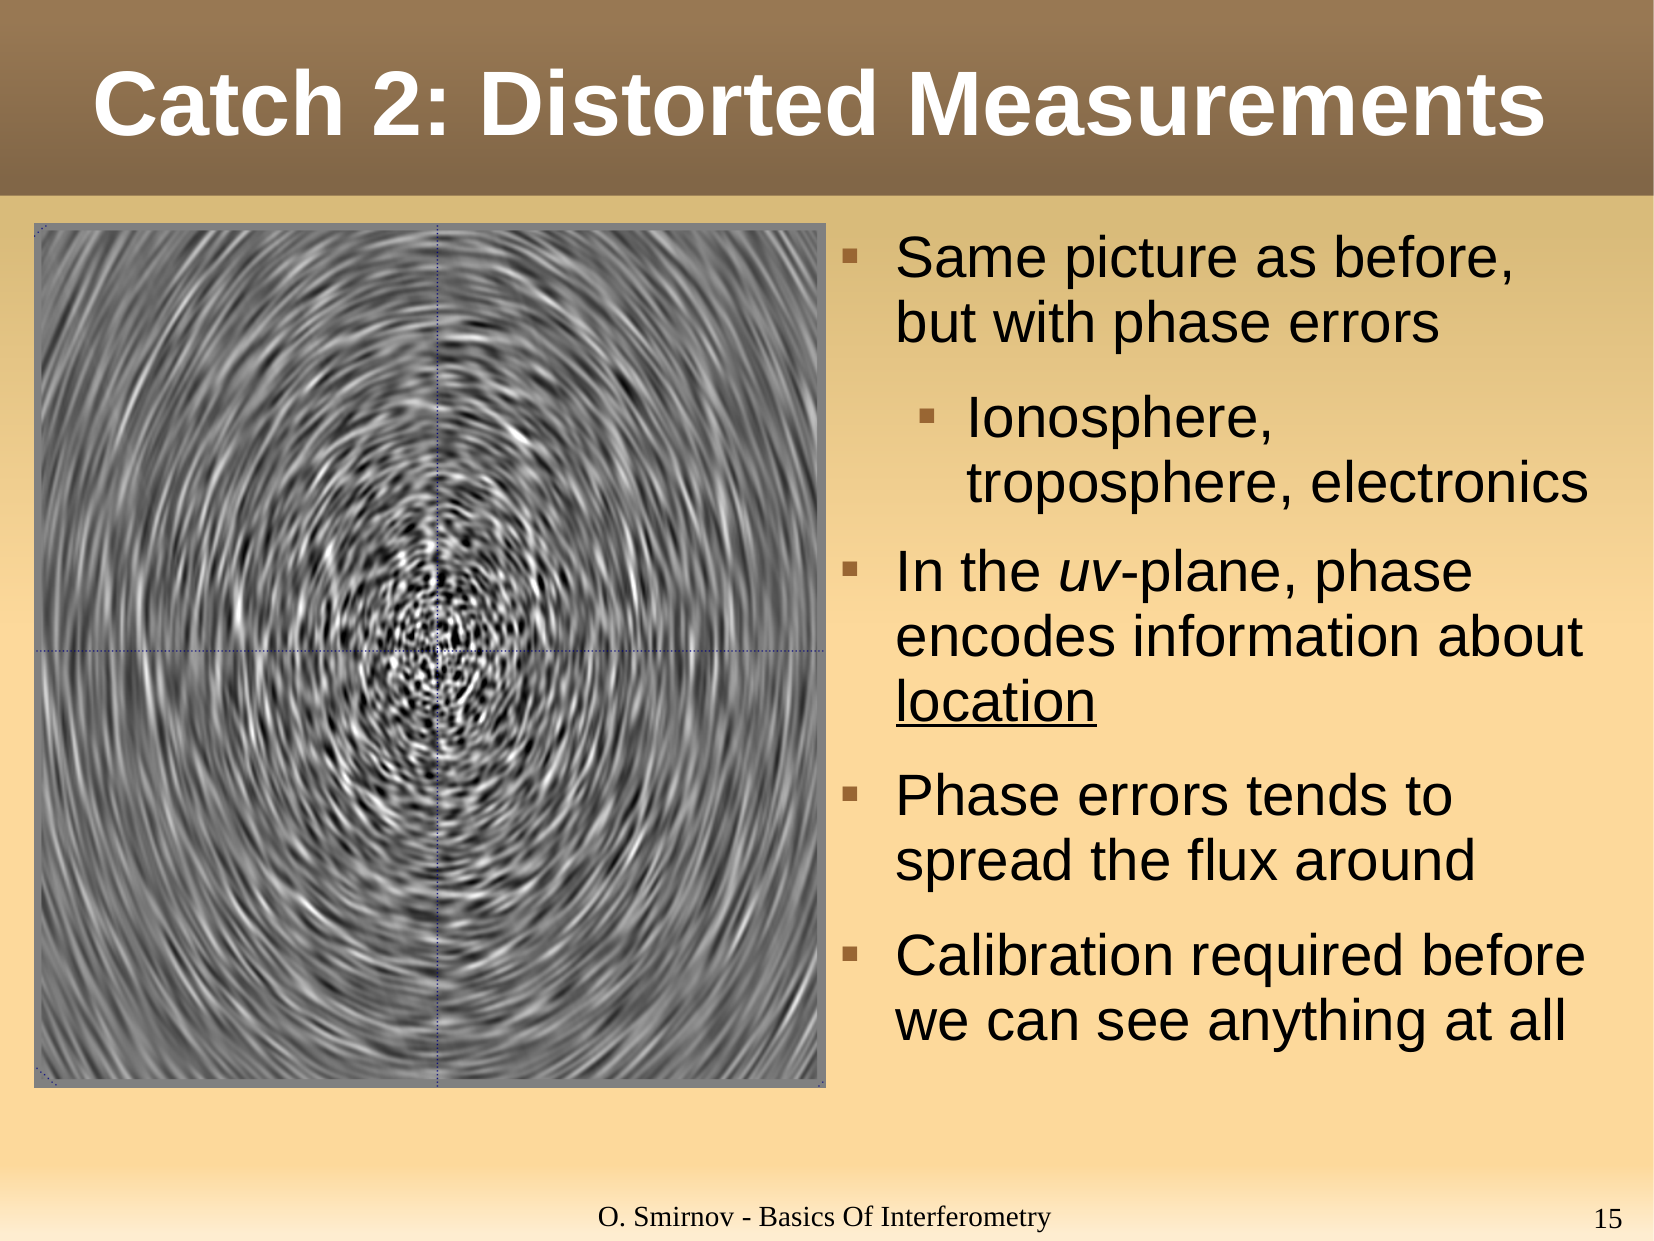

# Catch 2: Distorted Measurements
Same picture as before, but with phase errors
Ionosphere, troposphere, electronics
In the uv-plane, phase encodes information about location
Phase errors tends to spread the flux around
Calibration required before we can see anything at all
O. Smirnov - Basics Of Interferometry
15